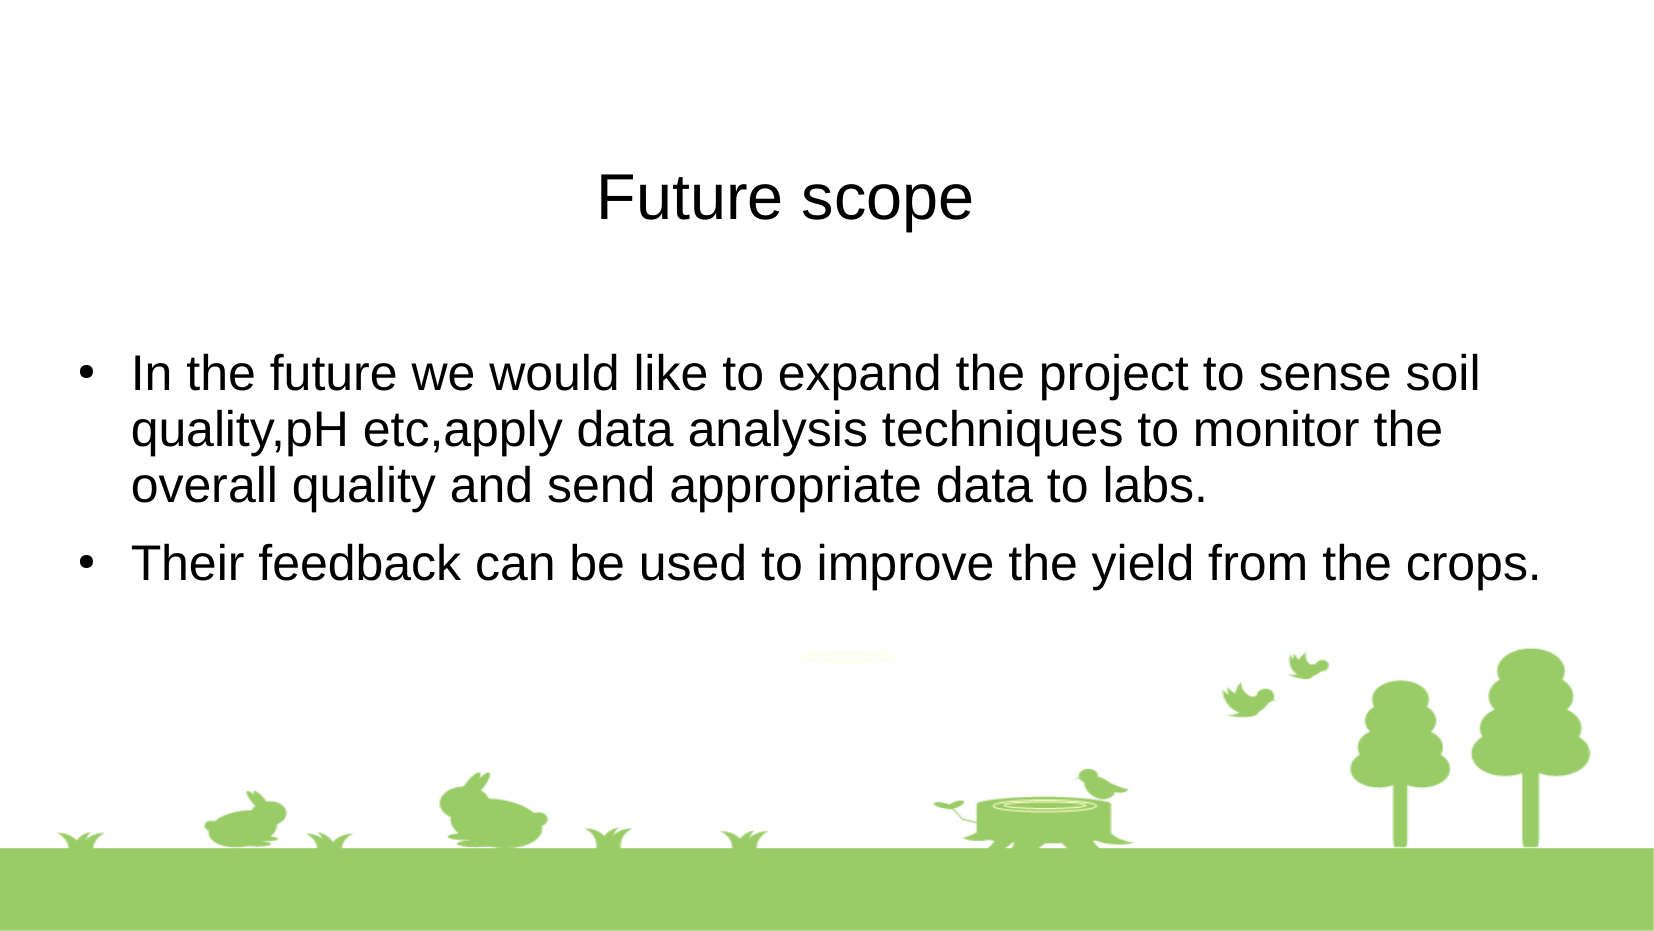

# Future scope
In the future we would like to expand the project to sense soil quality,pH etc,apply data analysis techniques to monitor the overall quality and send appropriate data to labs.
Their feedback can be used to improve the yield from the crops.